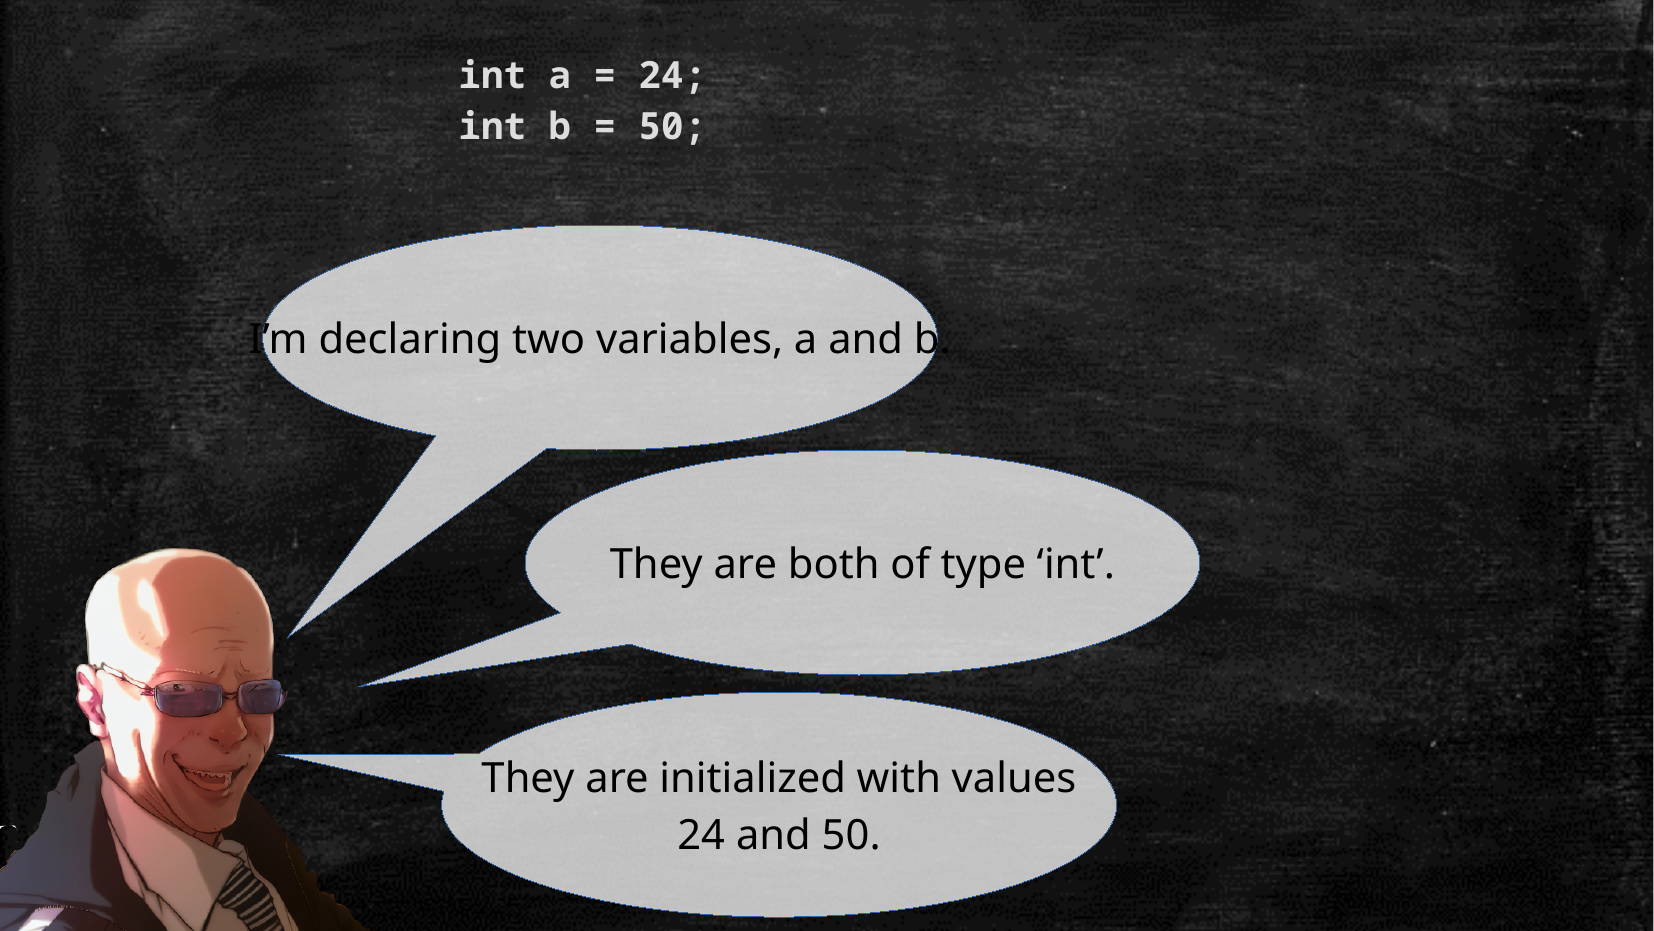

int a = 24;
int b = 50;
I’m declaring two variables, a and b.
They are both of type ‘int’.
They are initialized with values
24 and 50.